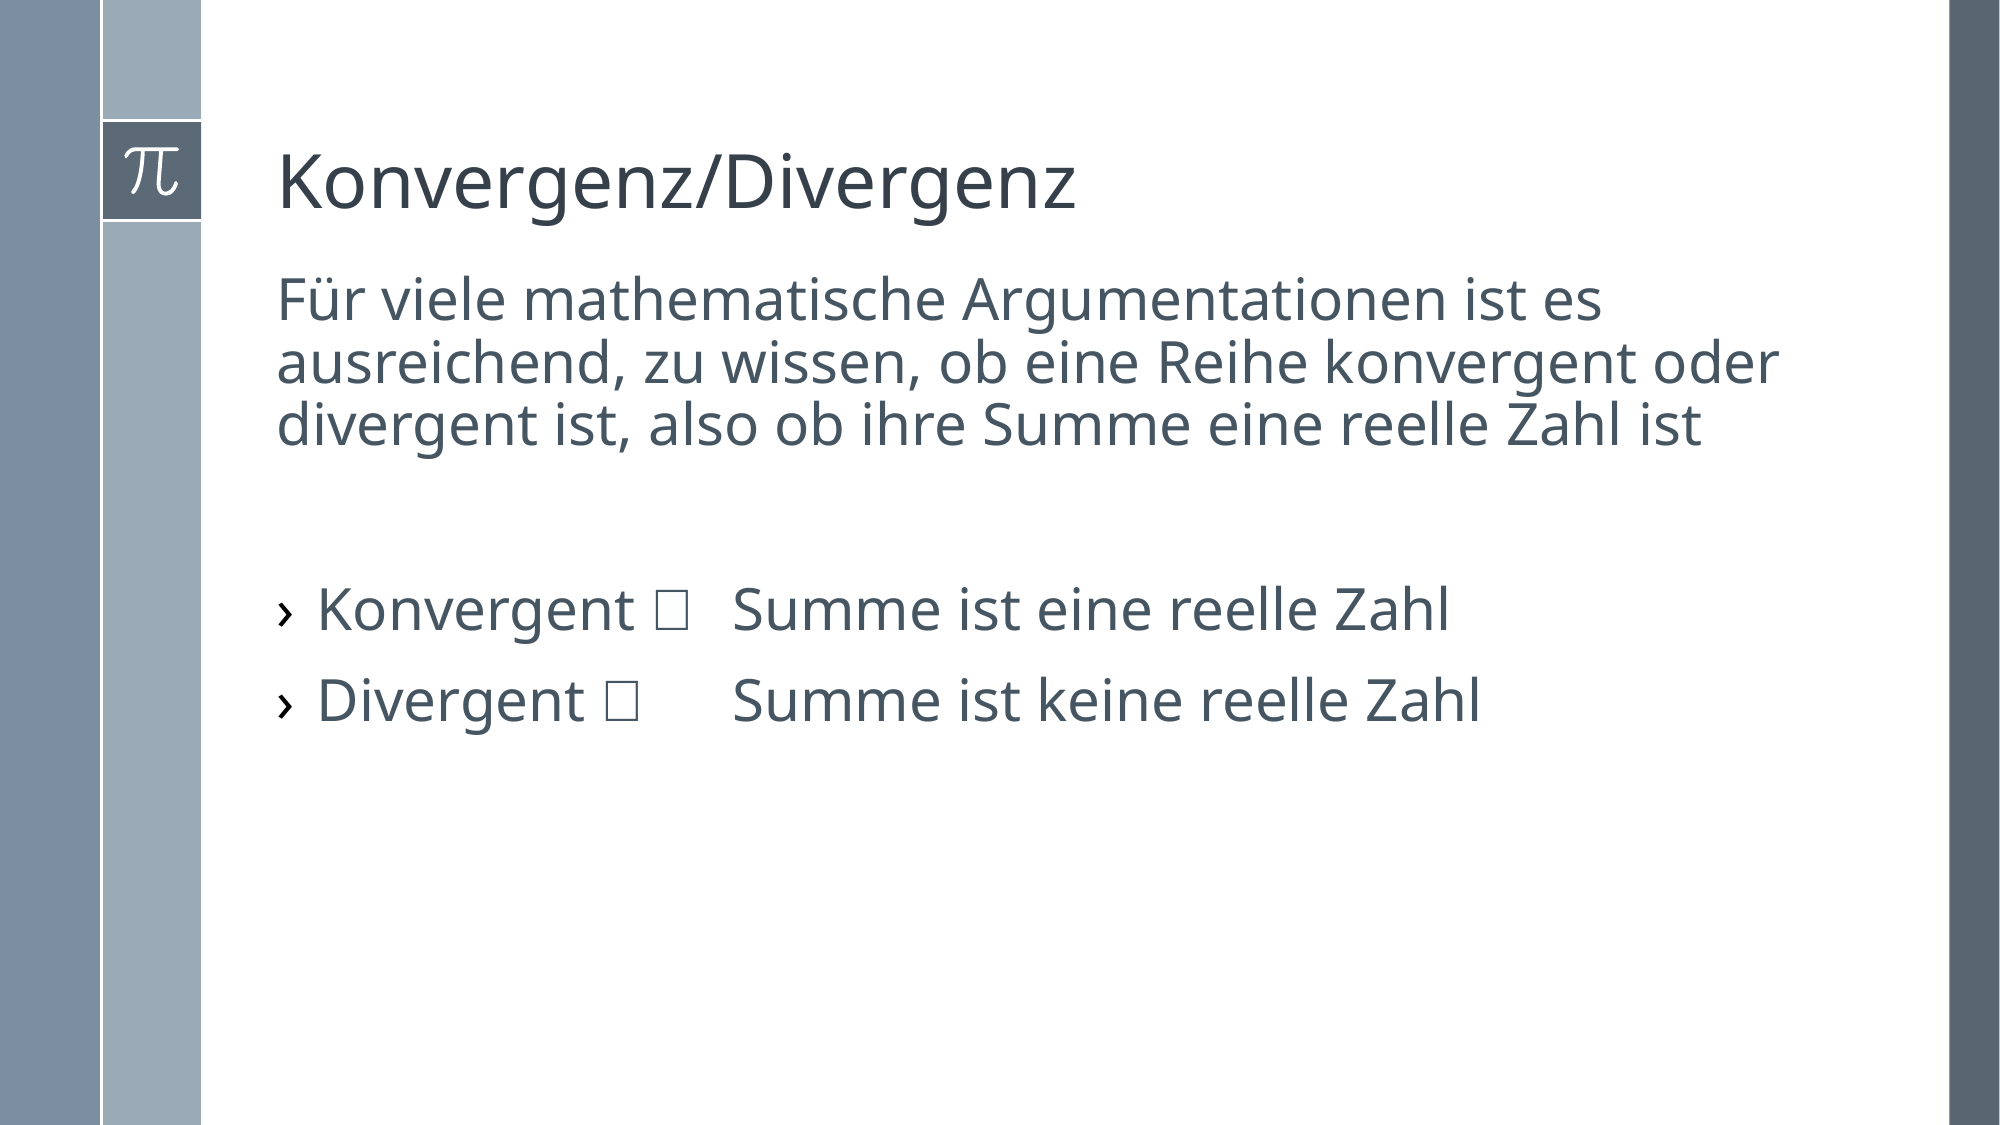

# Konvergenz/Divergenz
Für viele mathematische Argumentationen ist es ausreichend, zu wissen, ob eine Reihe konvergent oder divergent ist, also ob ihre Summe eine reelle Zahl ist
Konvergent  	Summe ist eine reelle Zahl
Divergent 		Summe ist keine reelle Zahl